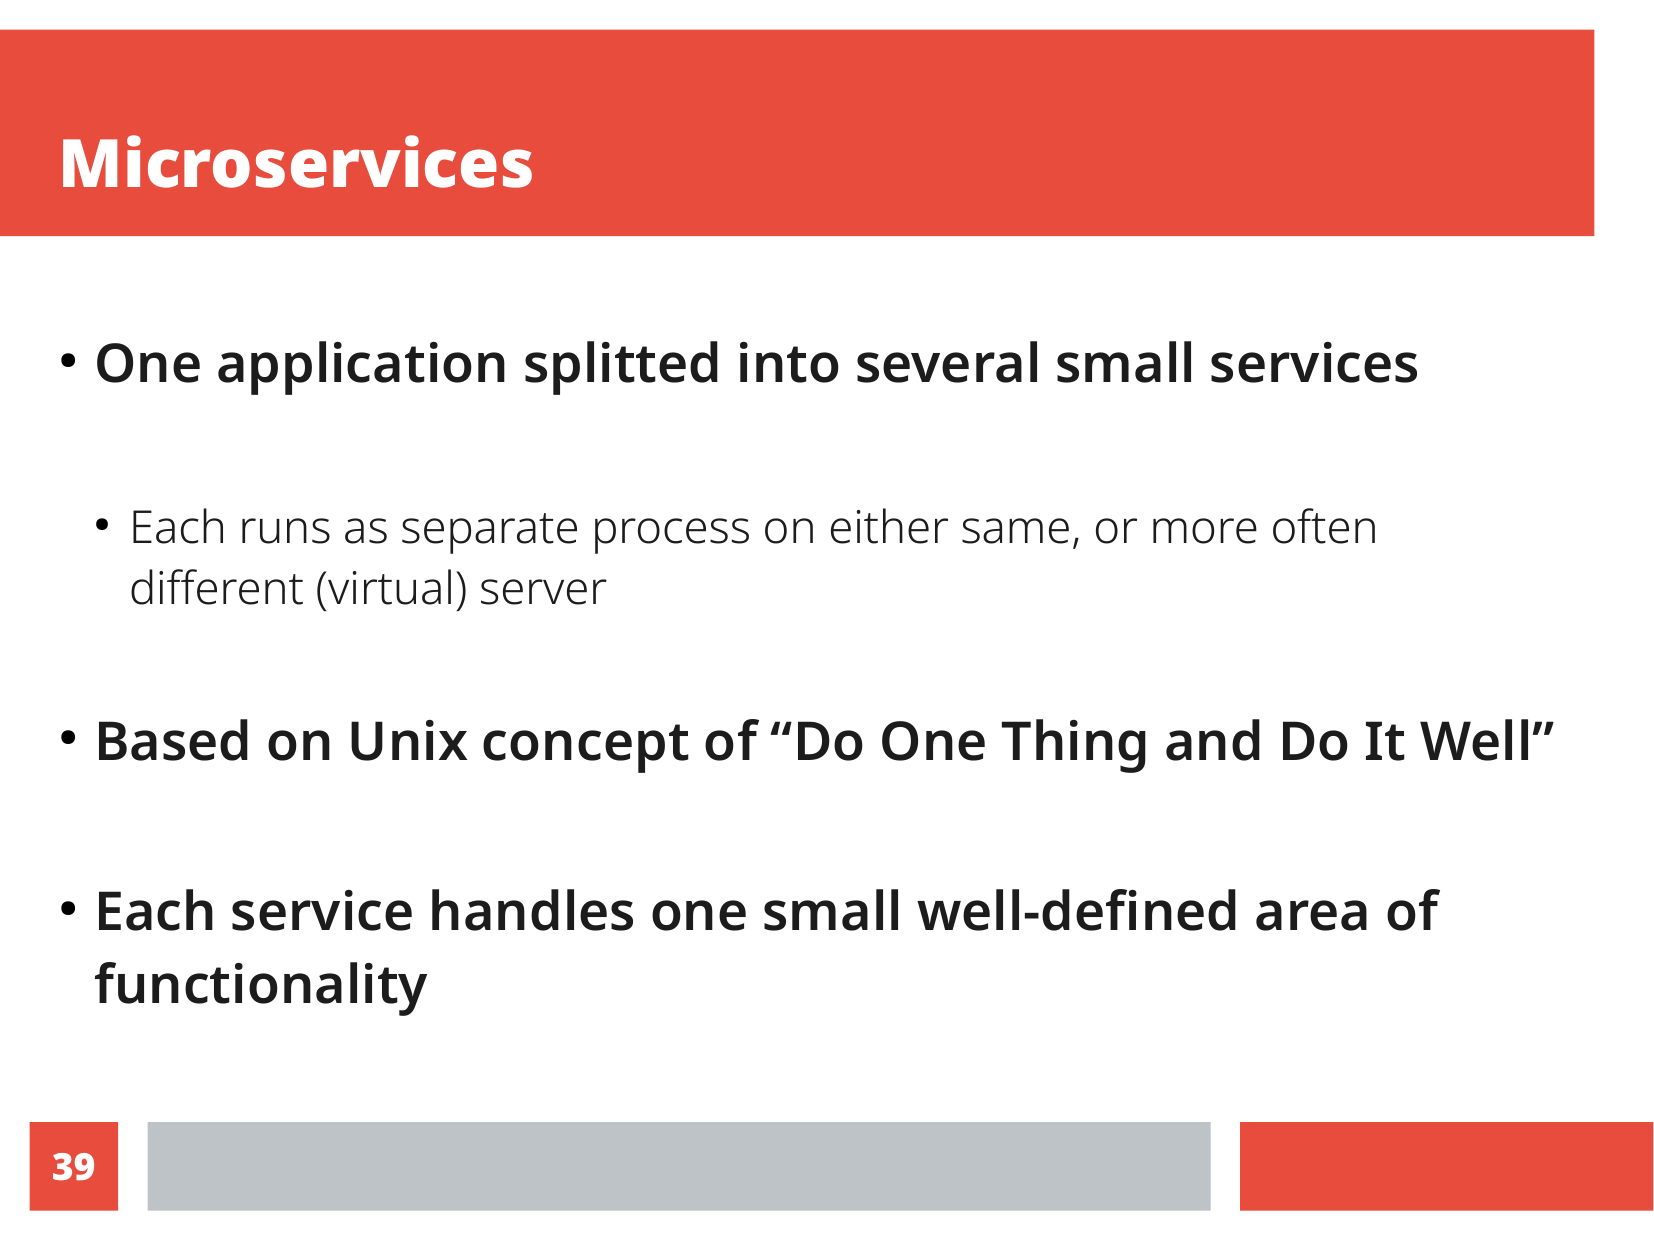

# Microservices
One application splitted into several small services
Each runs as separate process on either same, or more often different (virtual) server
Based on Unix concept of “Do One Thing and Do It Well”
Each service handles one small well-defined area of functionality
39